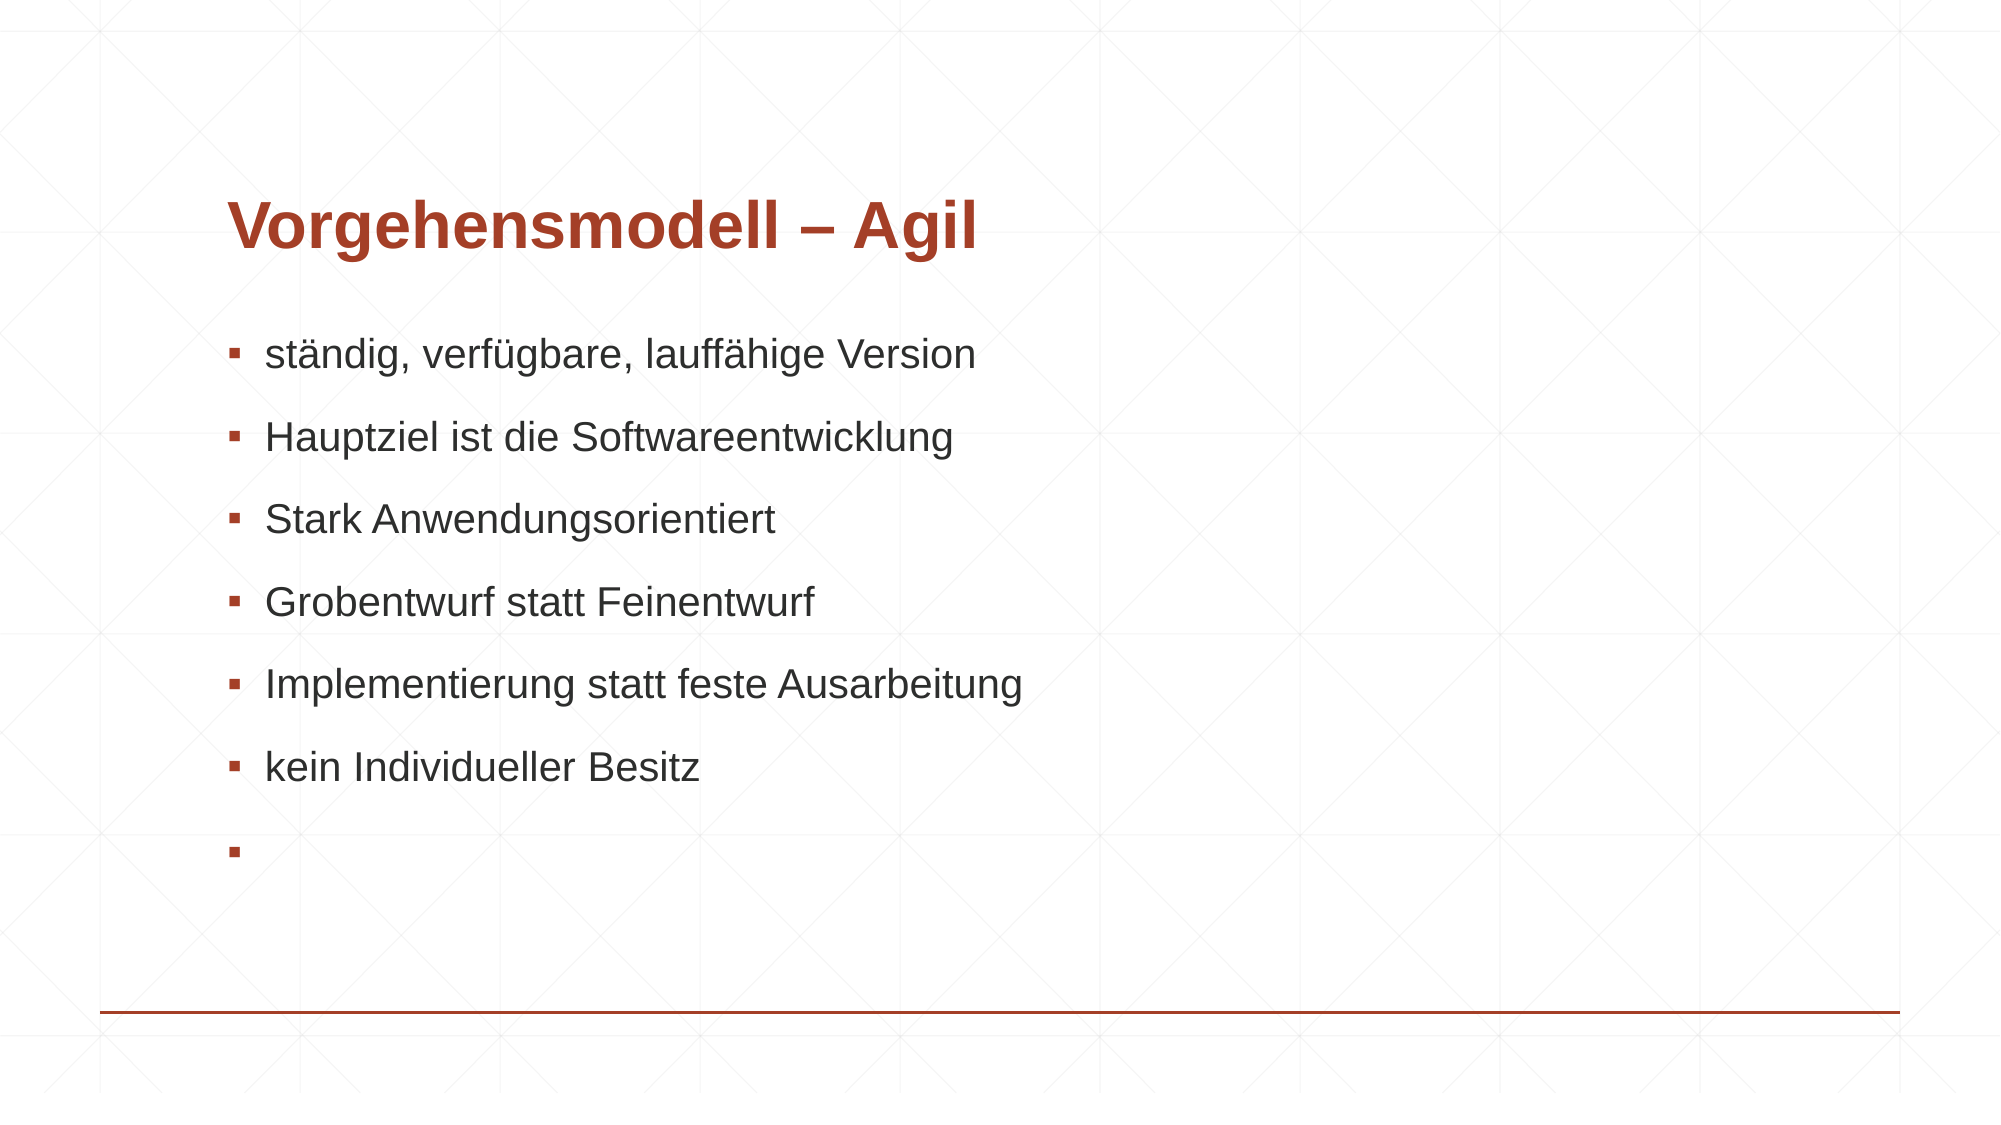

# Vorgehensmodell – Agil
ständig, verfügbare, lauffähige Version
Hauptziel ist die Softwareentwicklung
Stark Anwendungsorientiert
Grobentwurf statt Feinentwurf
Implementierung statt feste Ausarbeitung
kein Individueller Besitz